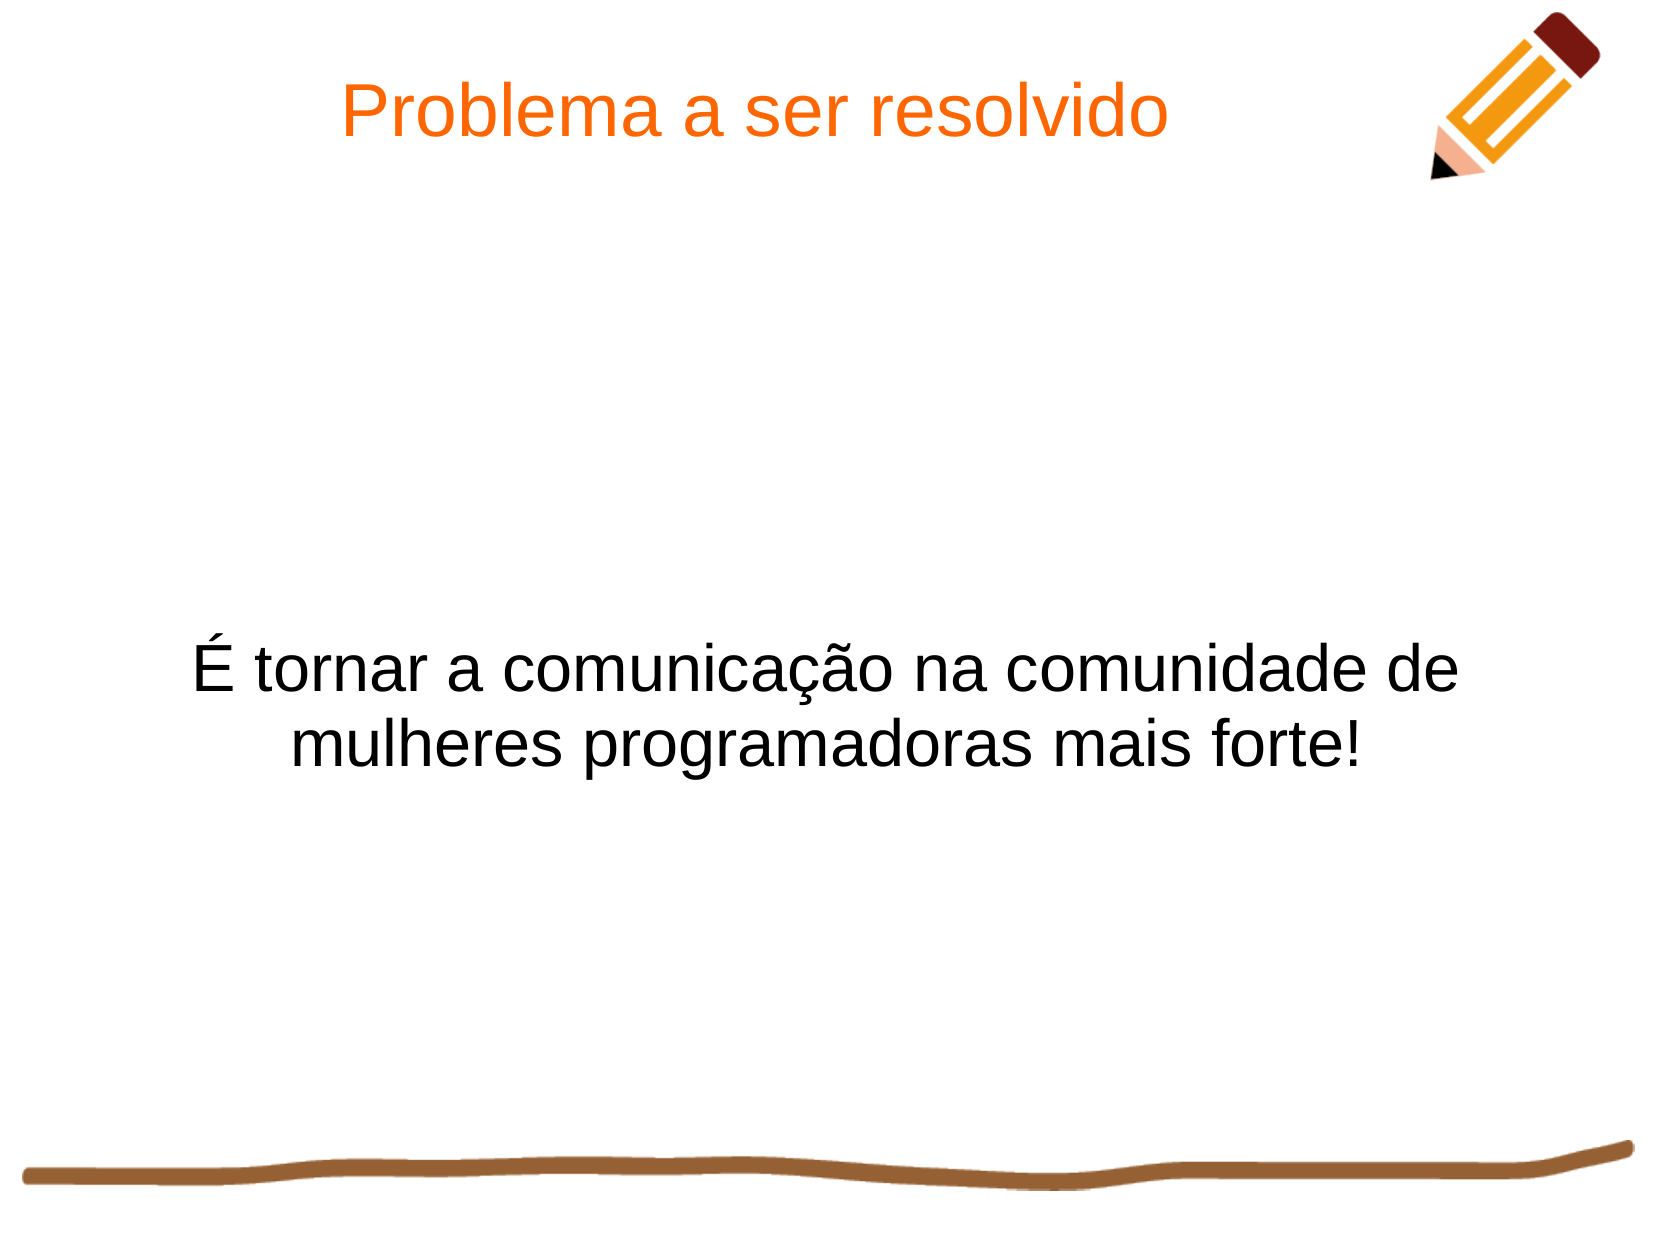

# Problema a ser resolvido
É tornar a comunicação na comunidade de mulheres programadoras mais forte!